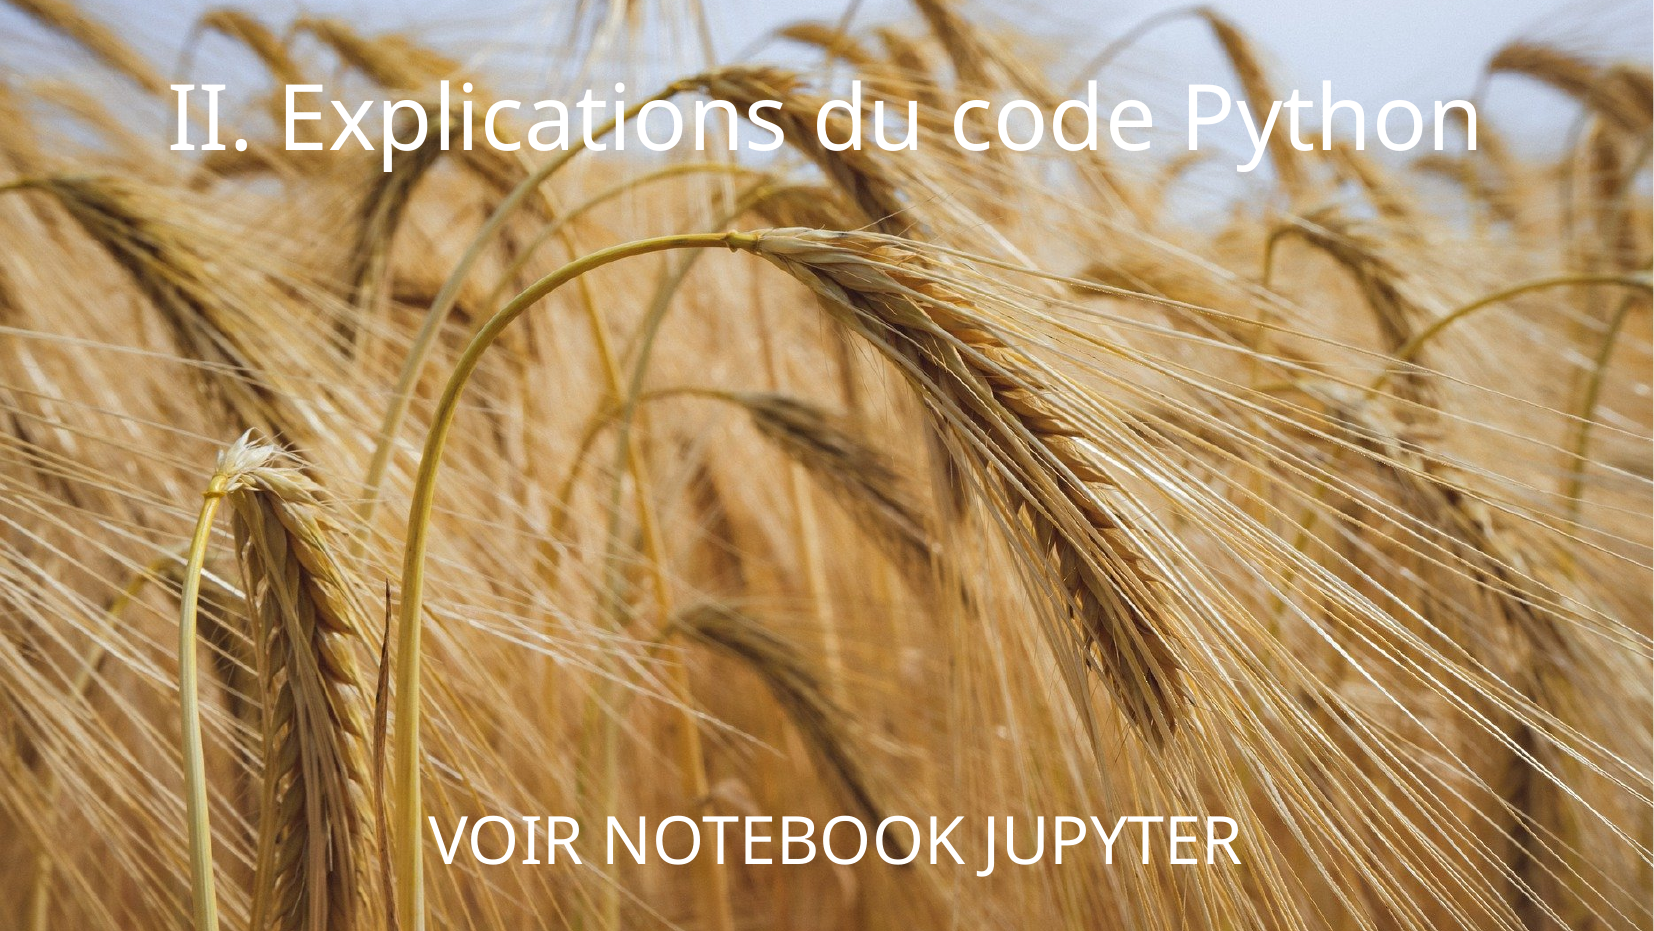

# II. Explications du code Python
VOIR NOTEBOOK JUPYTER